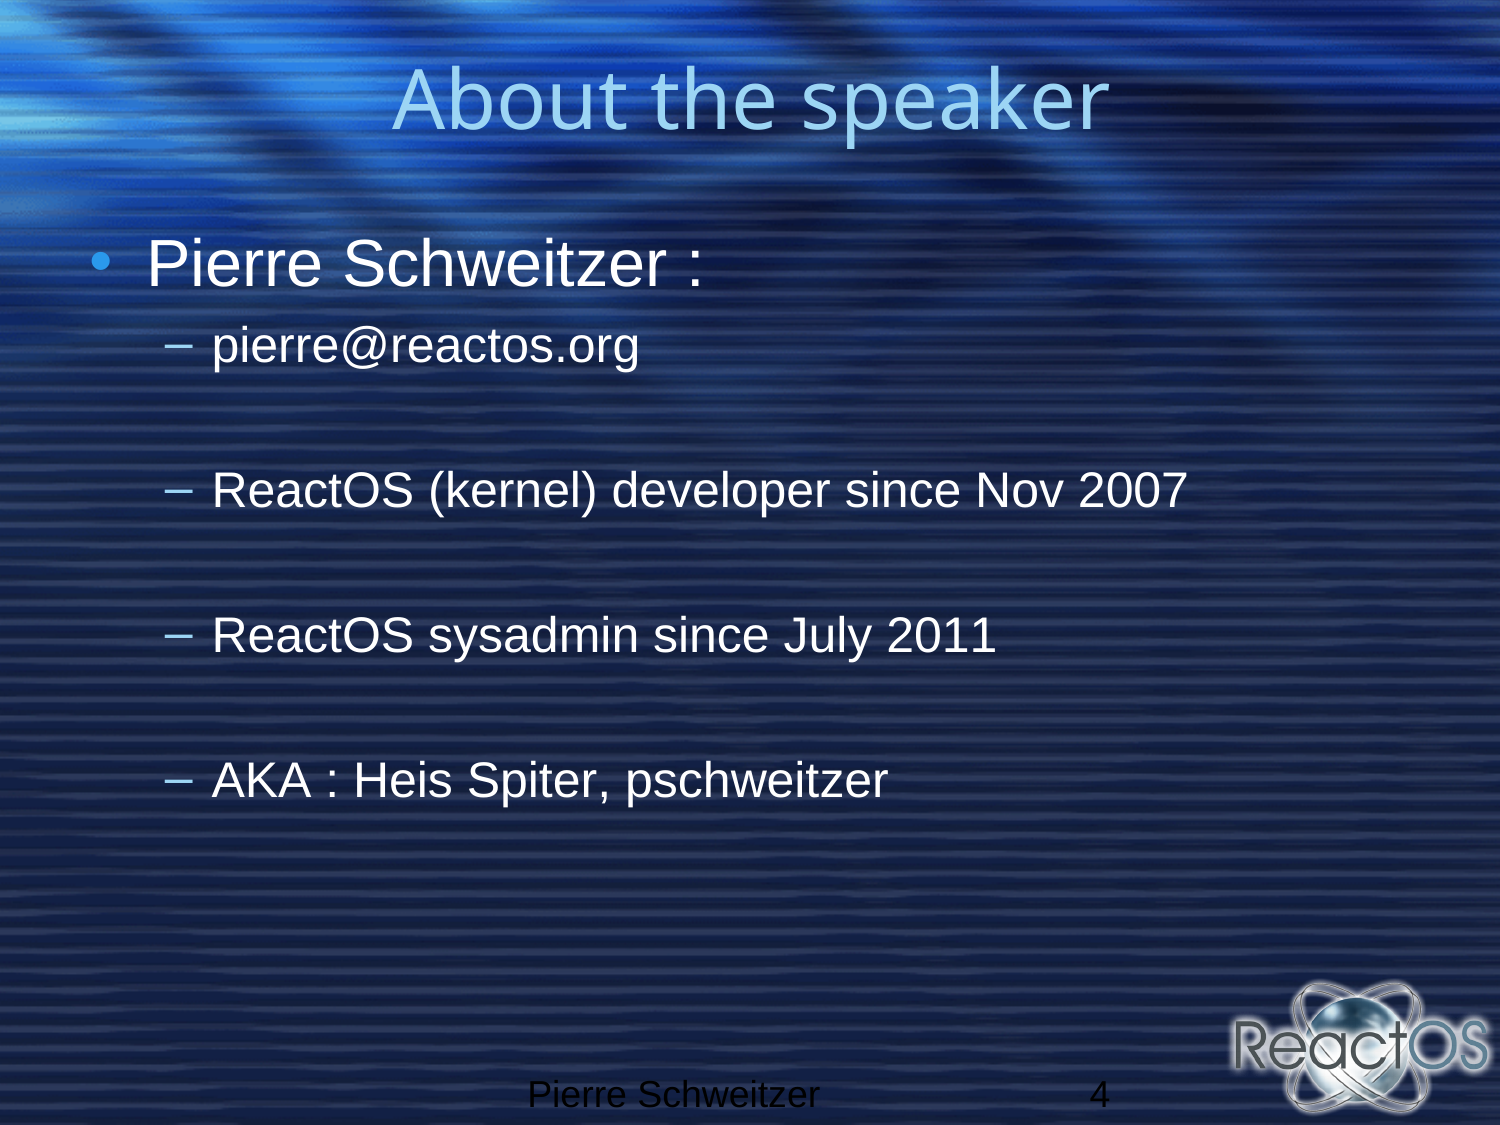

# About the speaker
Pierre Schweitzer :
pierre@reactos.org
ReactOS (kernel) developer since Nov 2007
ReactOS sysadmin since July 2011
AKA : Heis Spiter, pschweitzer
Pierre Schweitzer
4